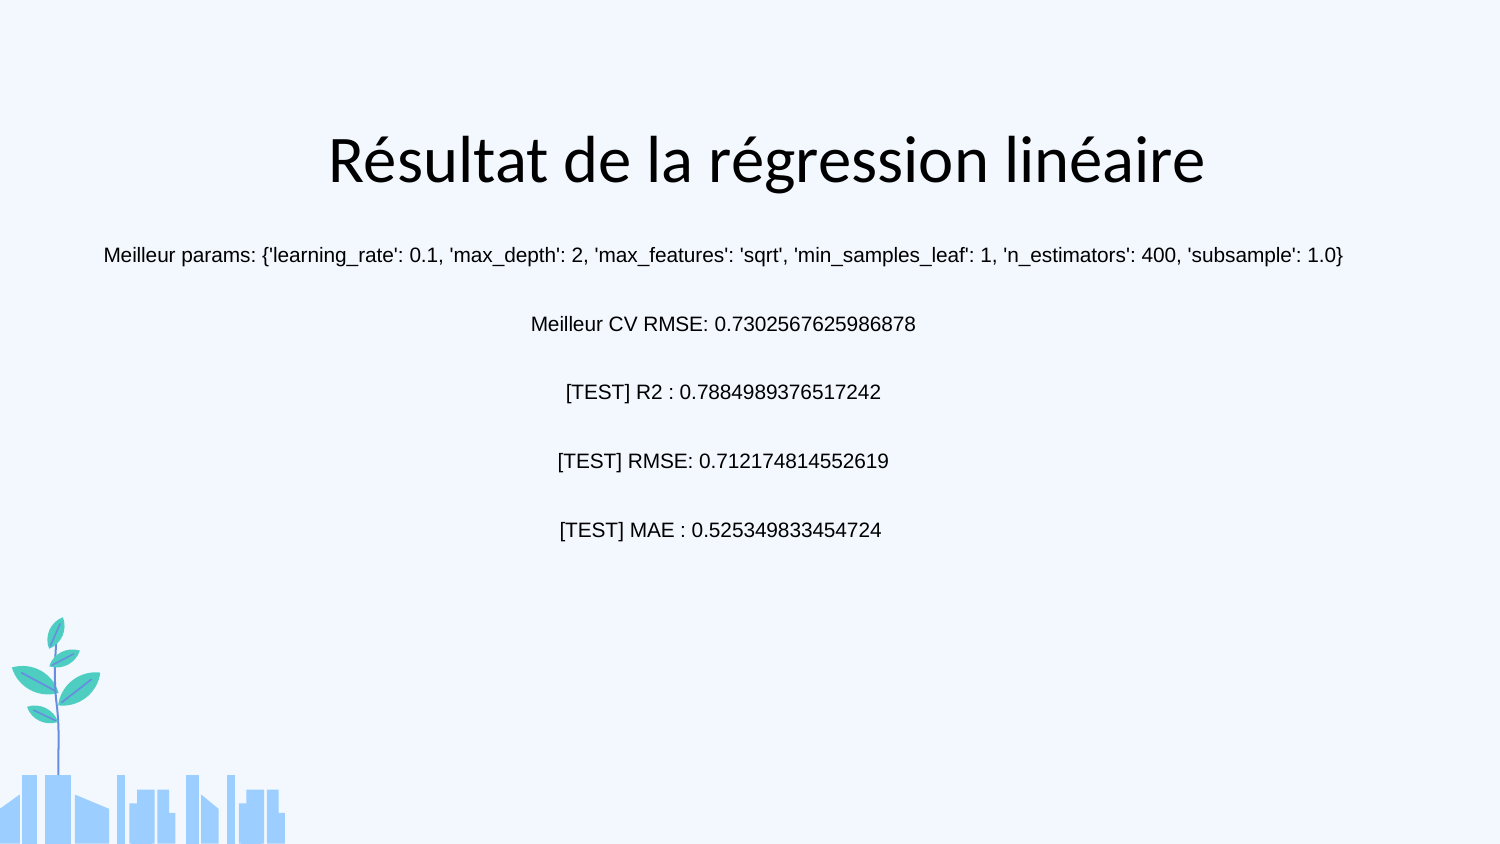

# Résultat de la régression linéaire
Meilleur params: {'learning_rate': 0.1, 'max_depth': 2, 'max_features': 'sqrt', 'min_samples_leaf': 1, 'n_estimators': 400, 'subsample': 1.0}
 Meilleur CV RMSE: 0.7302567625986878
[TEST] R2 : 0.7884989376517242
 [TEST] RMSE: 0.712174814552619
[TEST] MAE : 0.525349833454724